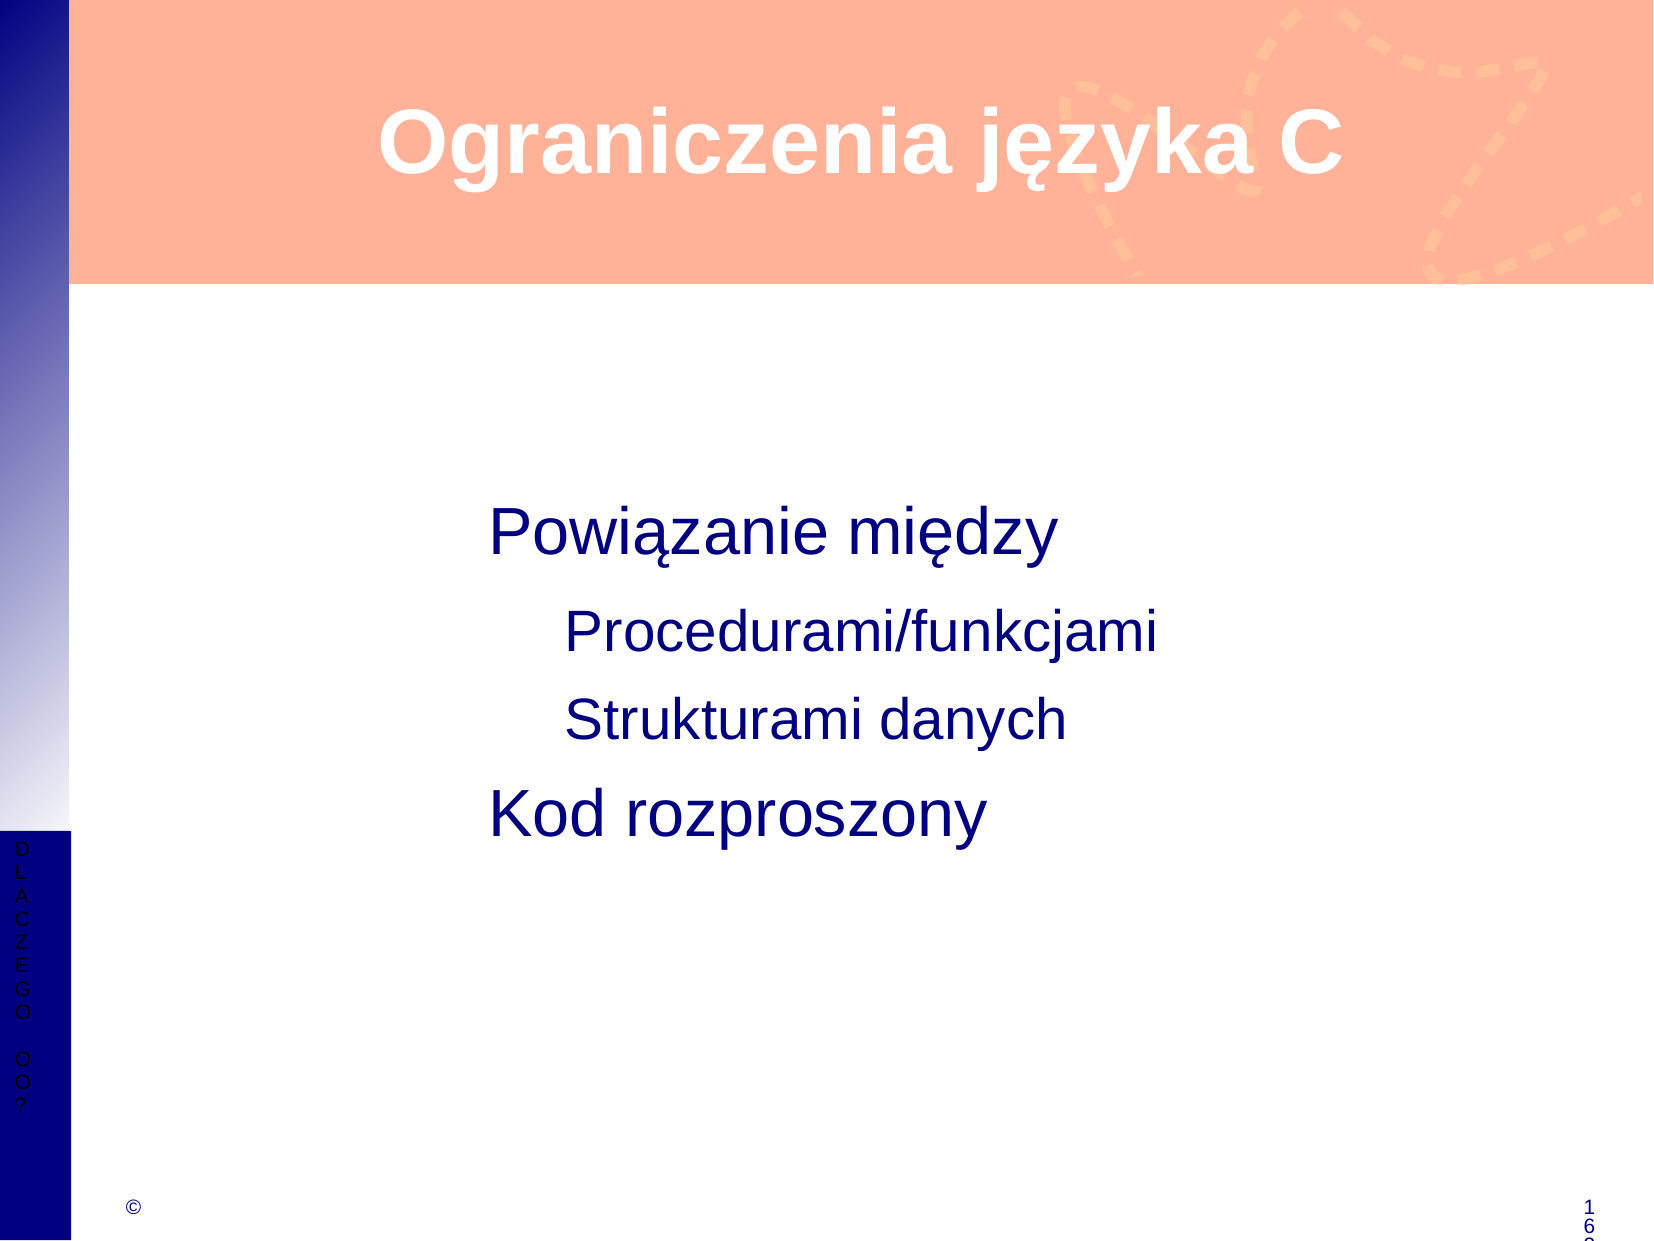

# Ograniczenia języka C
Powiązanie między
Procedurami/funkcjami
Strukturami danych
Kod rozproszony
D
L
A
C
Z
E
G
O
O
O
?